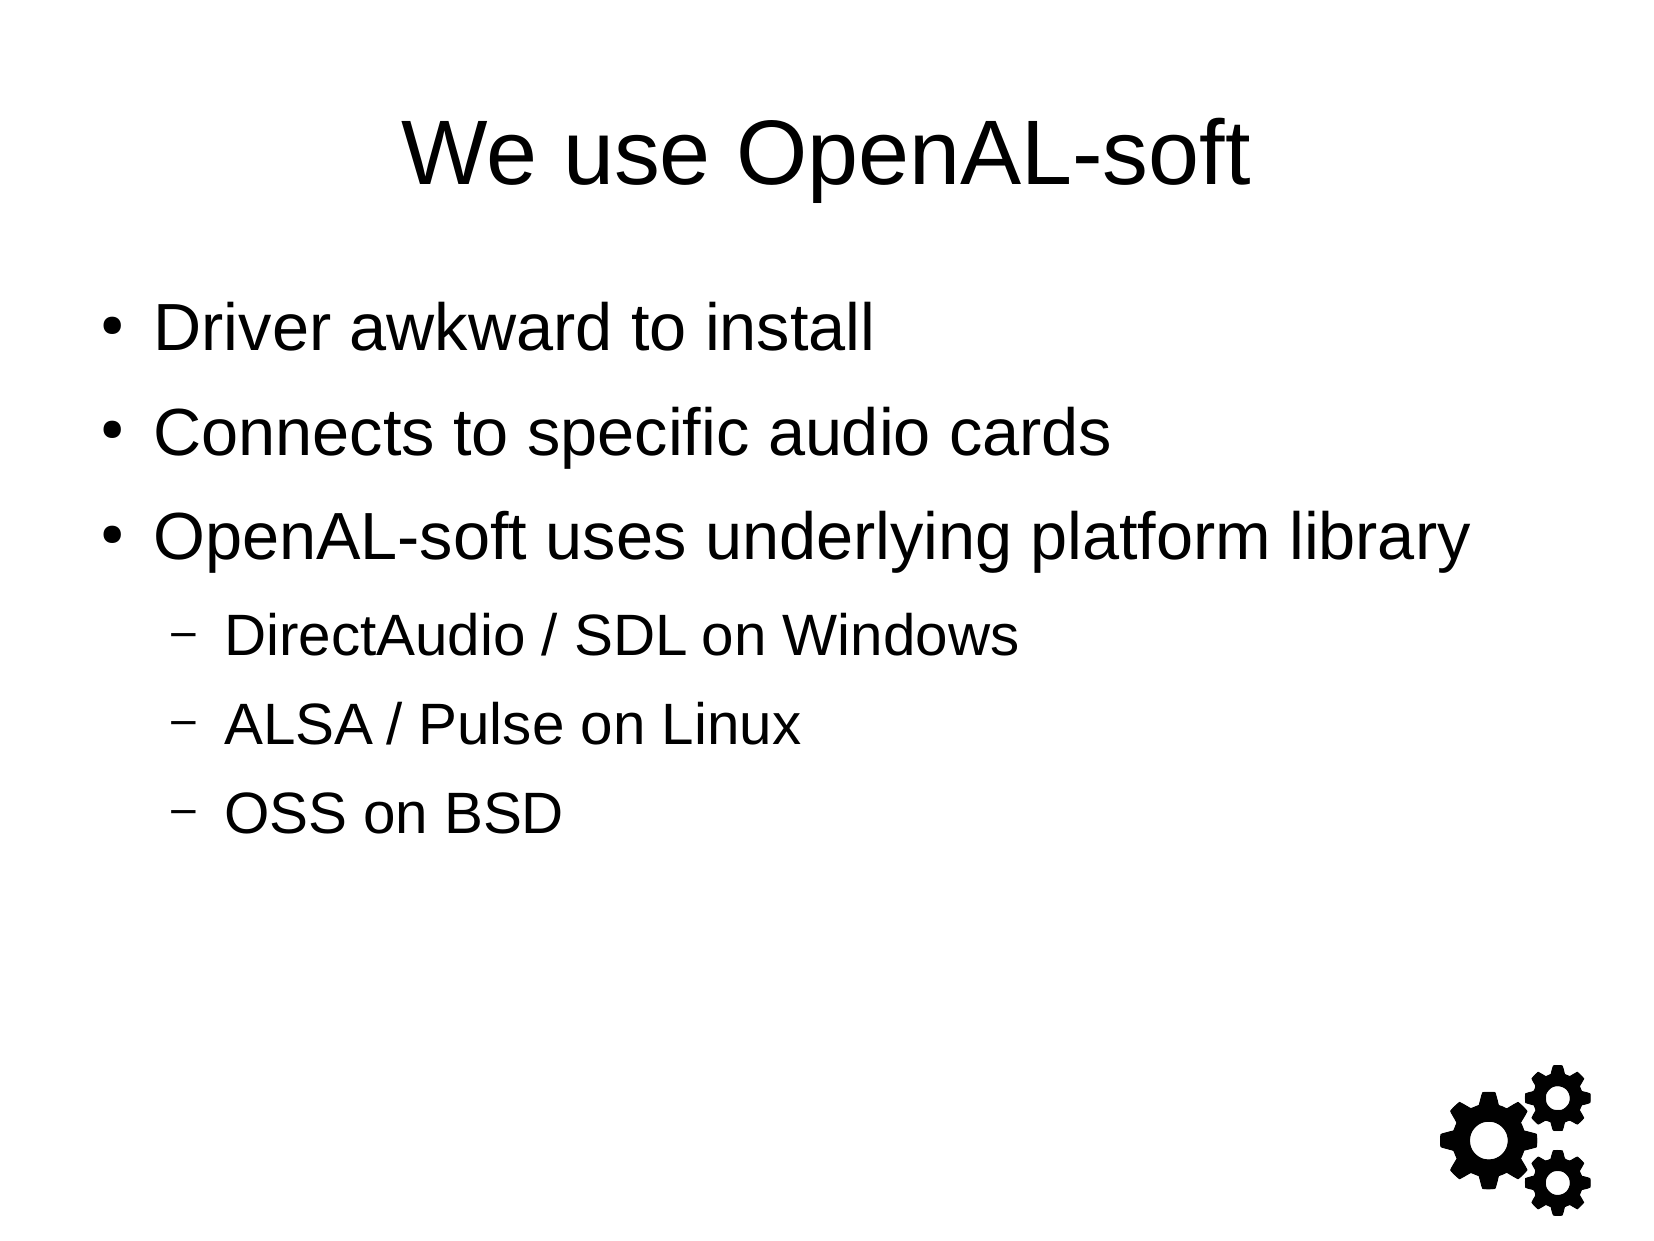

# We use OpenAL-soft
Driver awkward to install
Connects to specific audio cards
OpenAL-soft uses underlying platform library
DirectAudio / SDL on Windows
ALSA / Pulse on Linux
OSS on BSD